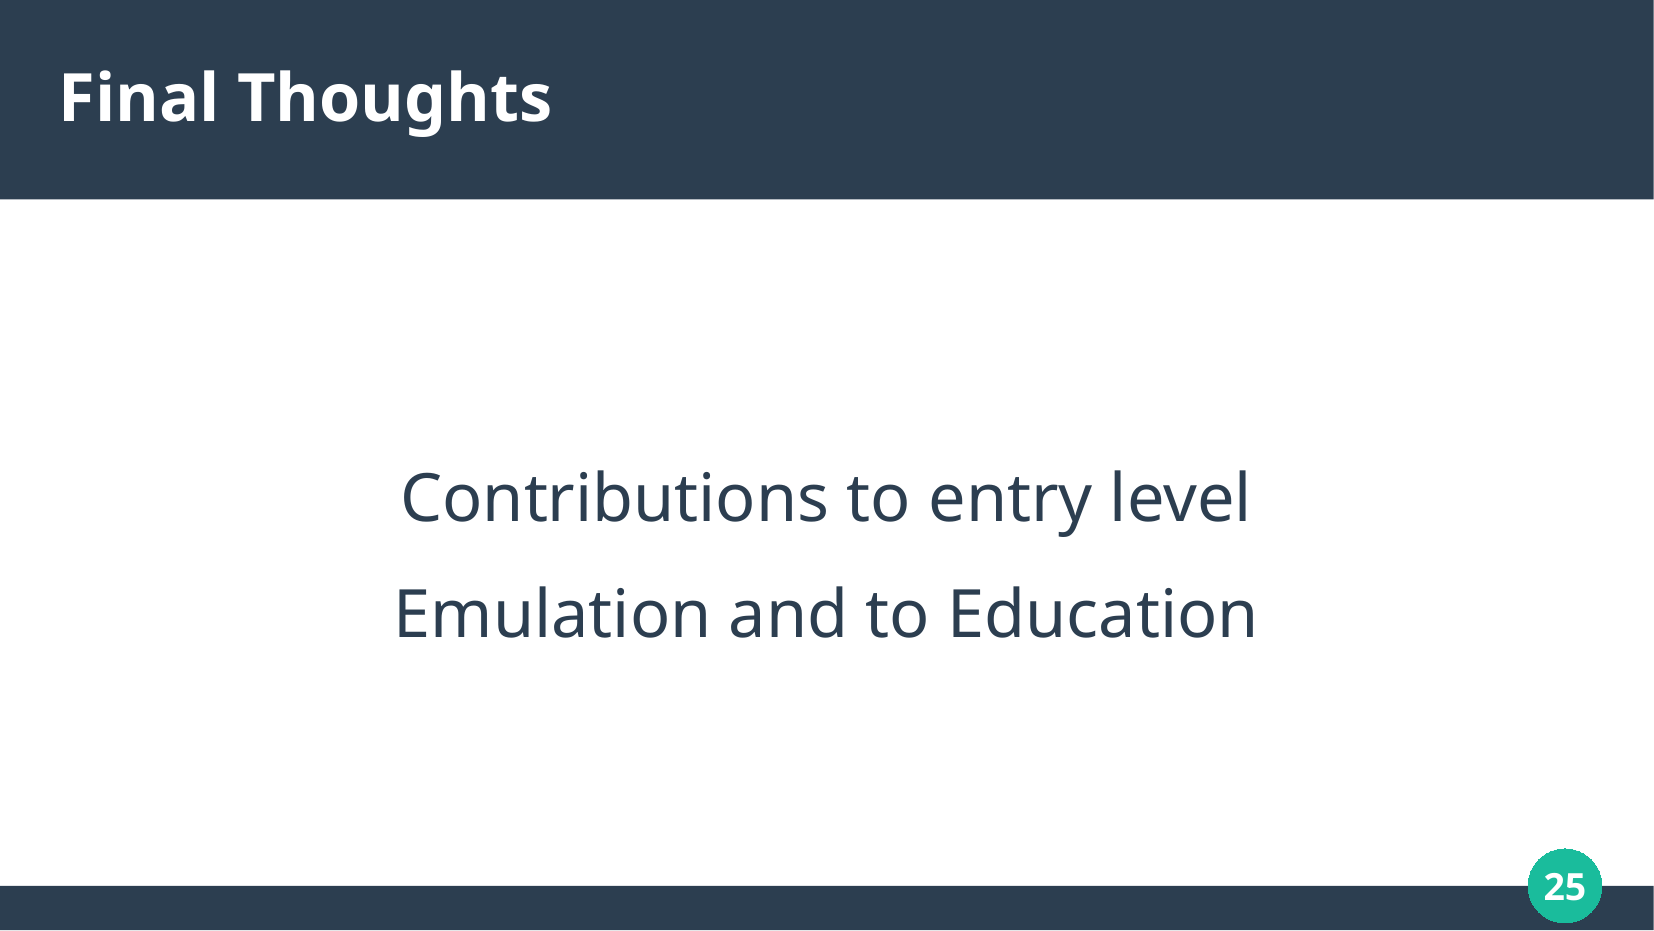

# Final Thoughts
Contributions to entry level
Emulation and to Education
25